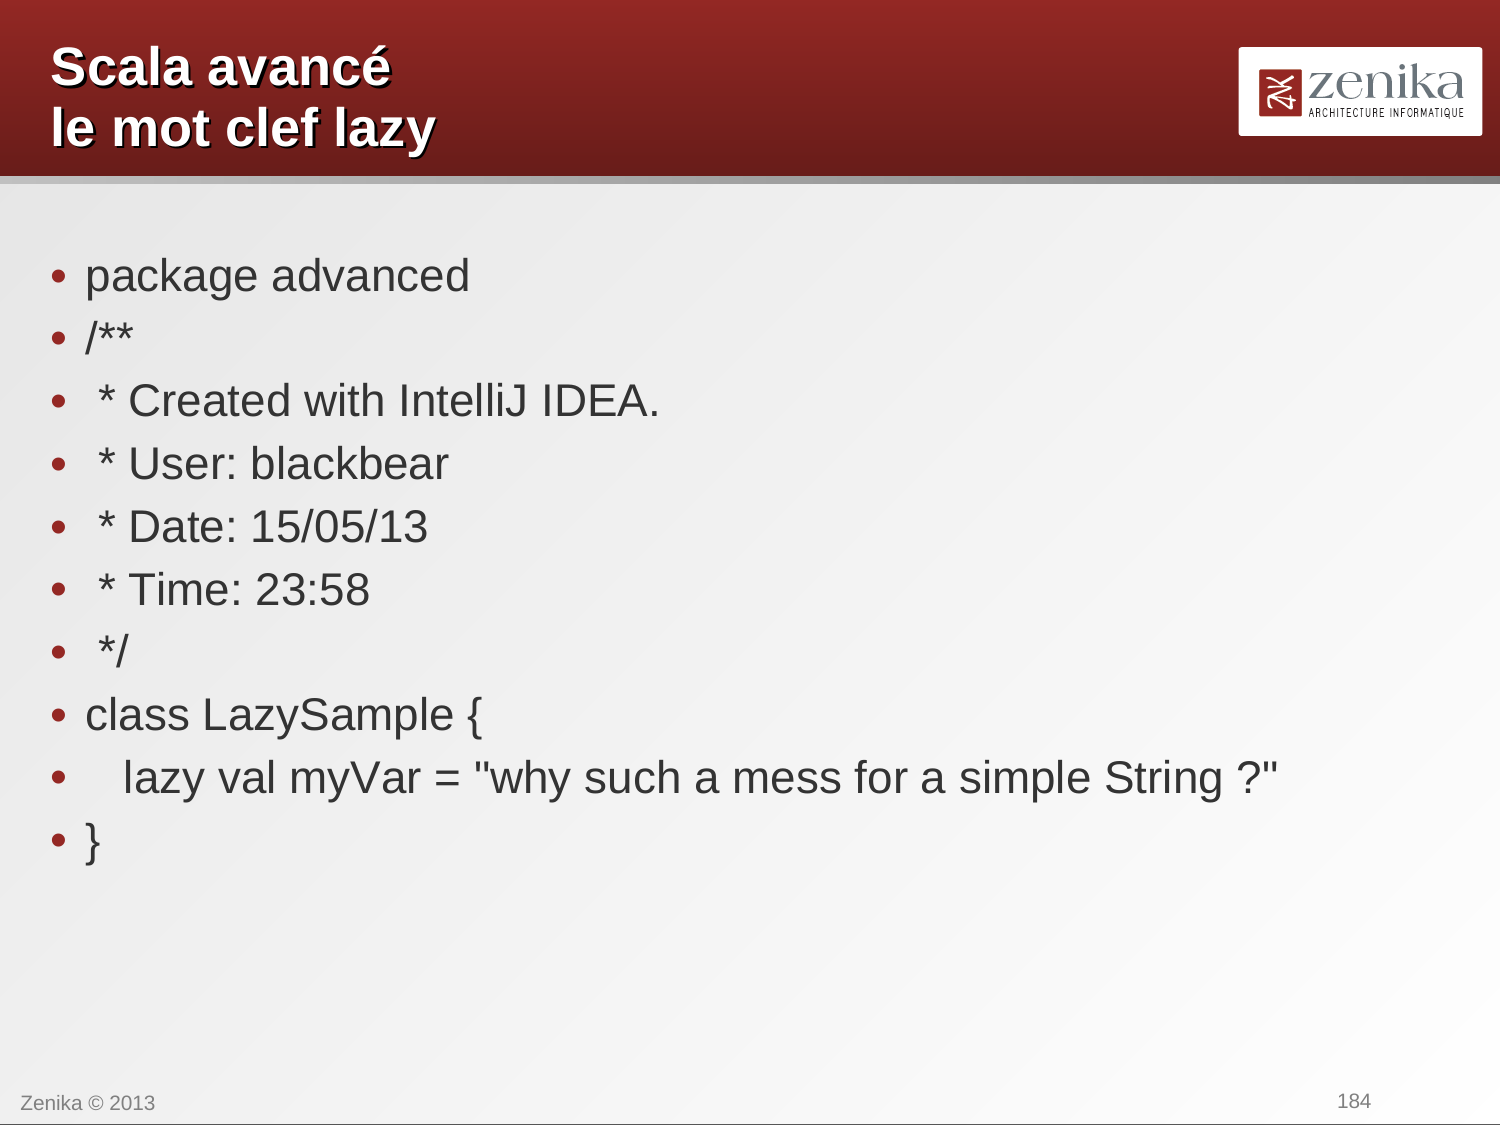

# Scala avancé le mot clef lazy
package advanced
/**
 * Created with IntelliJ IDEA.
 * User: blackbear
 * Date: 15/05/13
 * Time: 23:58
 */
class LazySample {
 lazy val myVar = "why such a mess for a simple String ?"
}